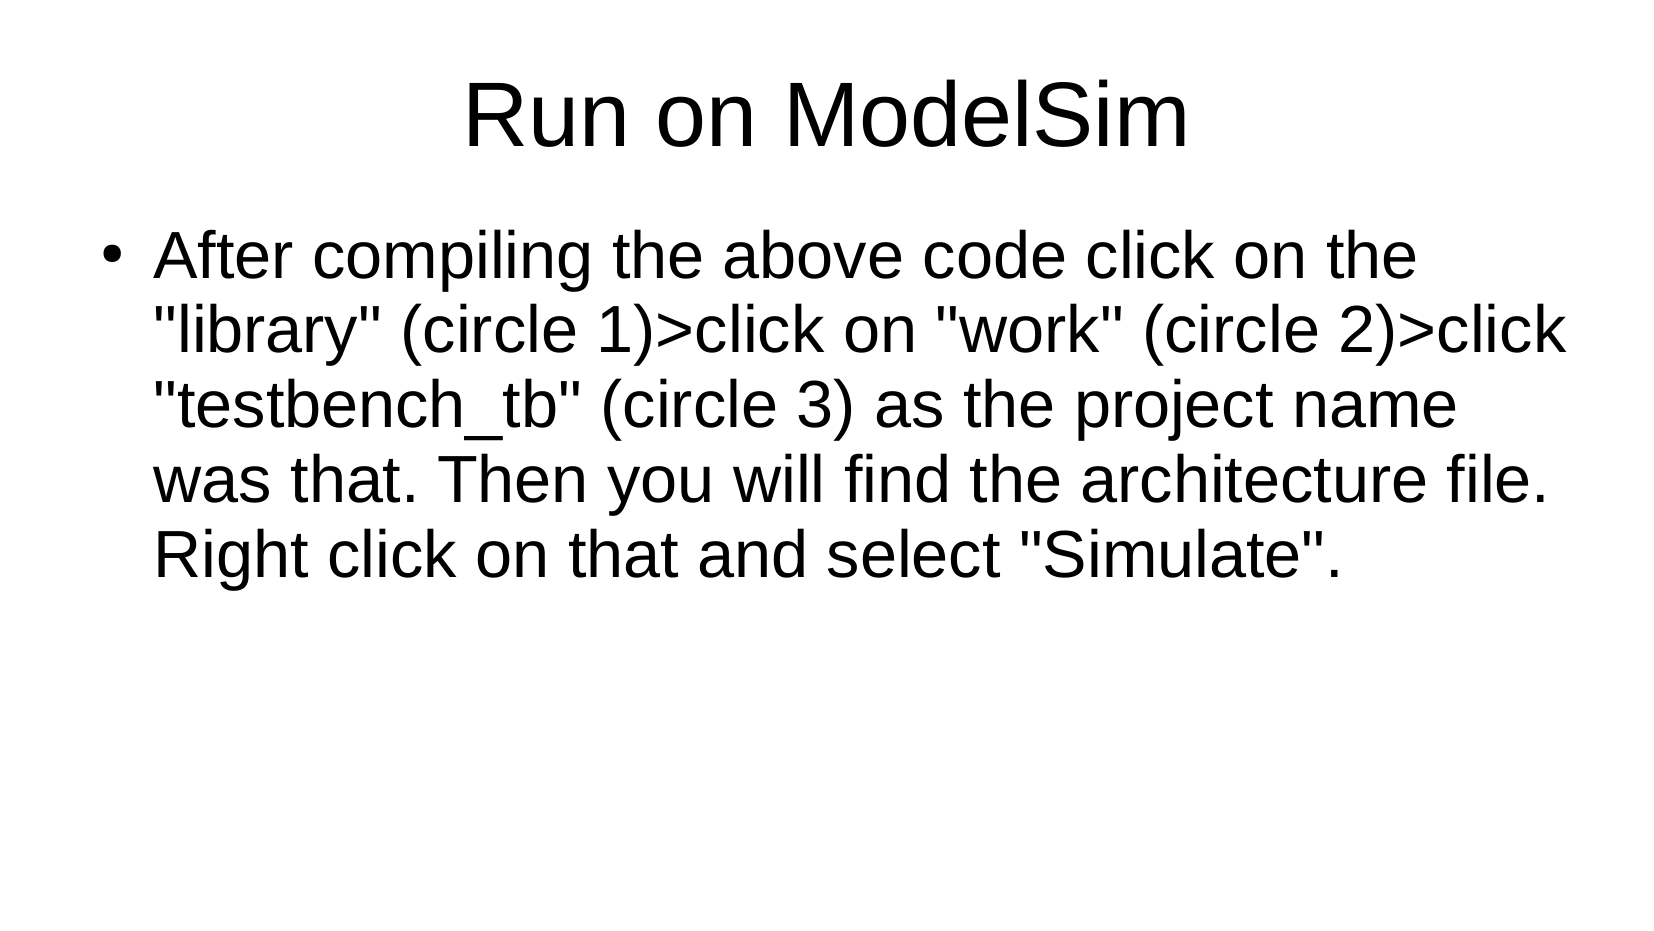

# Run on ModelSim
After compiling the above code click on the "library" (circle 1)>click on "work" (circle 2)>click "testbench_tb" (circle 3) as the project name was that. Then you will find the architecture file. Right click on that and select "Simulate".